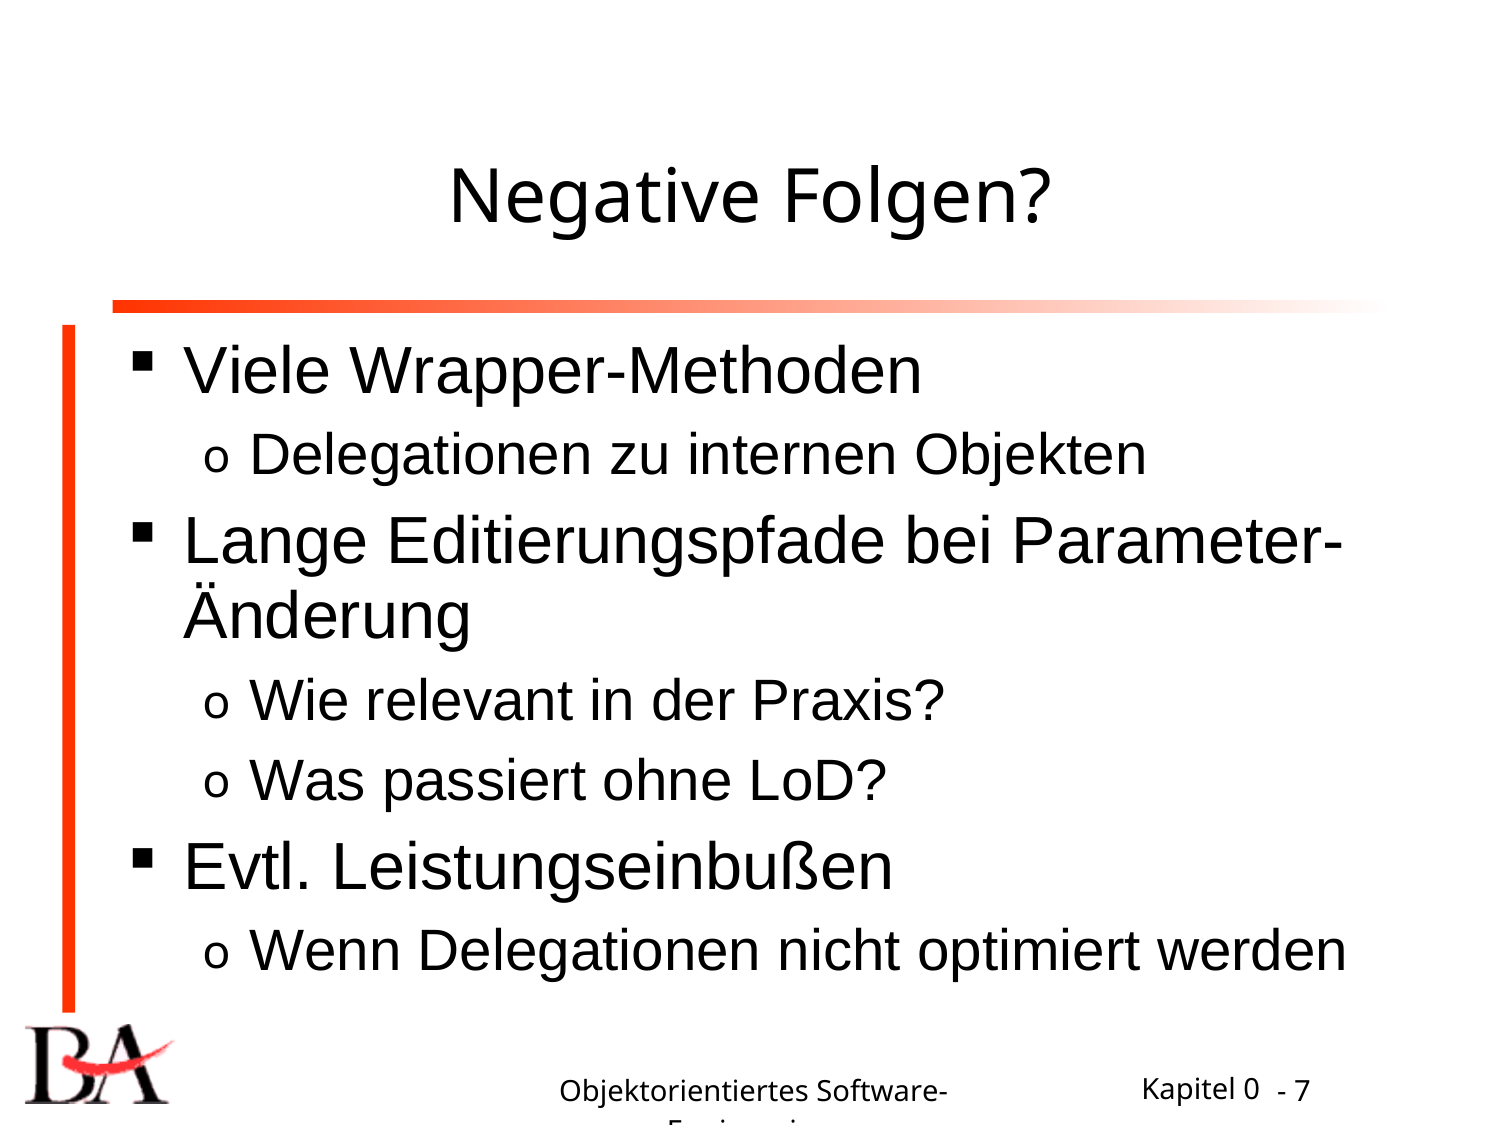

# Negative Folgen?
Viele Wrapper-Methoden
Delegationen zu internen Objekten
Lange Editierungspfade bei Parameter-Änderung
Wie relevant in der Praxis?
Was passiert ohne LoD?
Evtl. Leistungseinbußen
Wenn Delegationen nicht optimiert werden
7